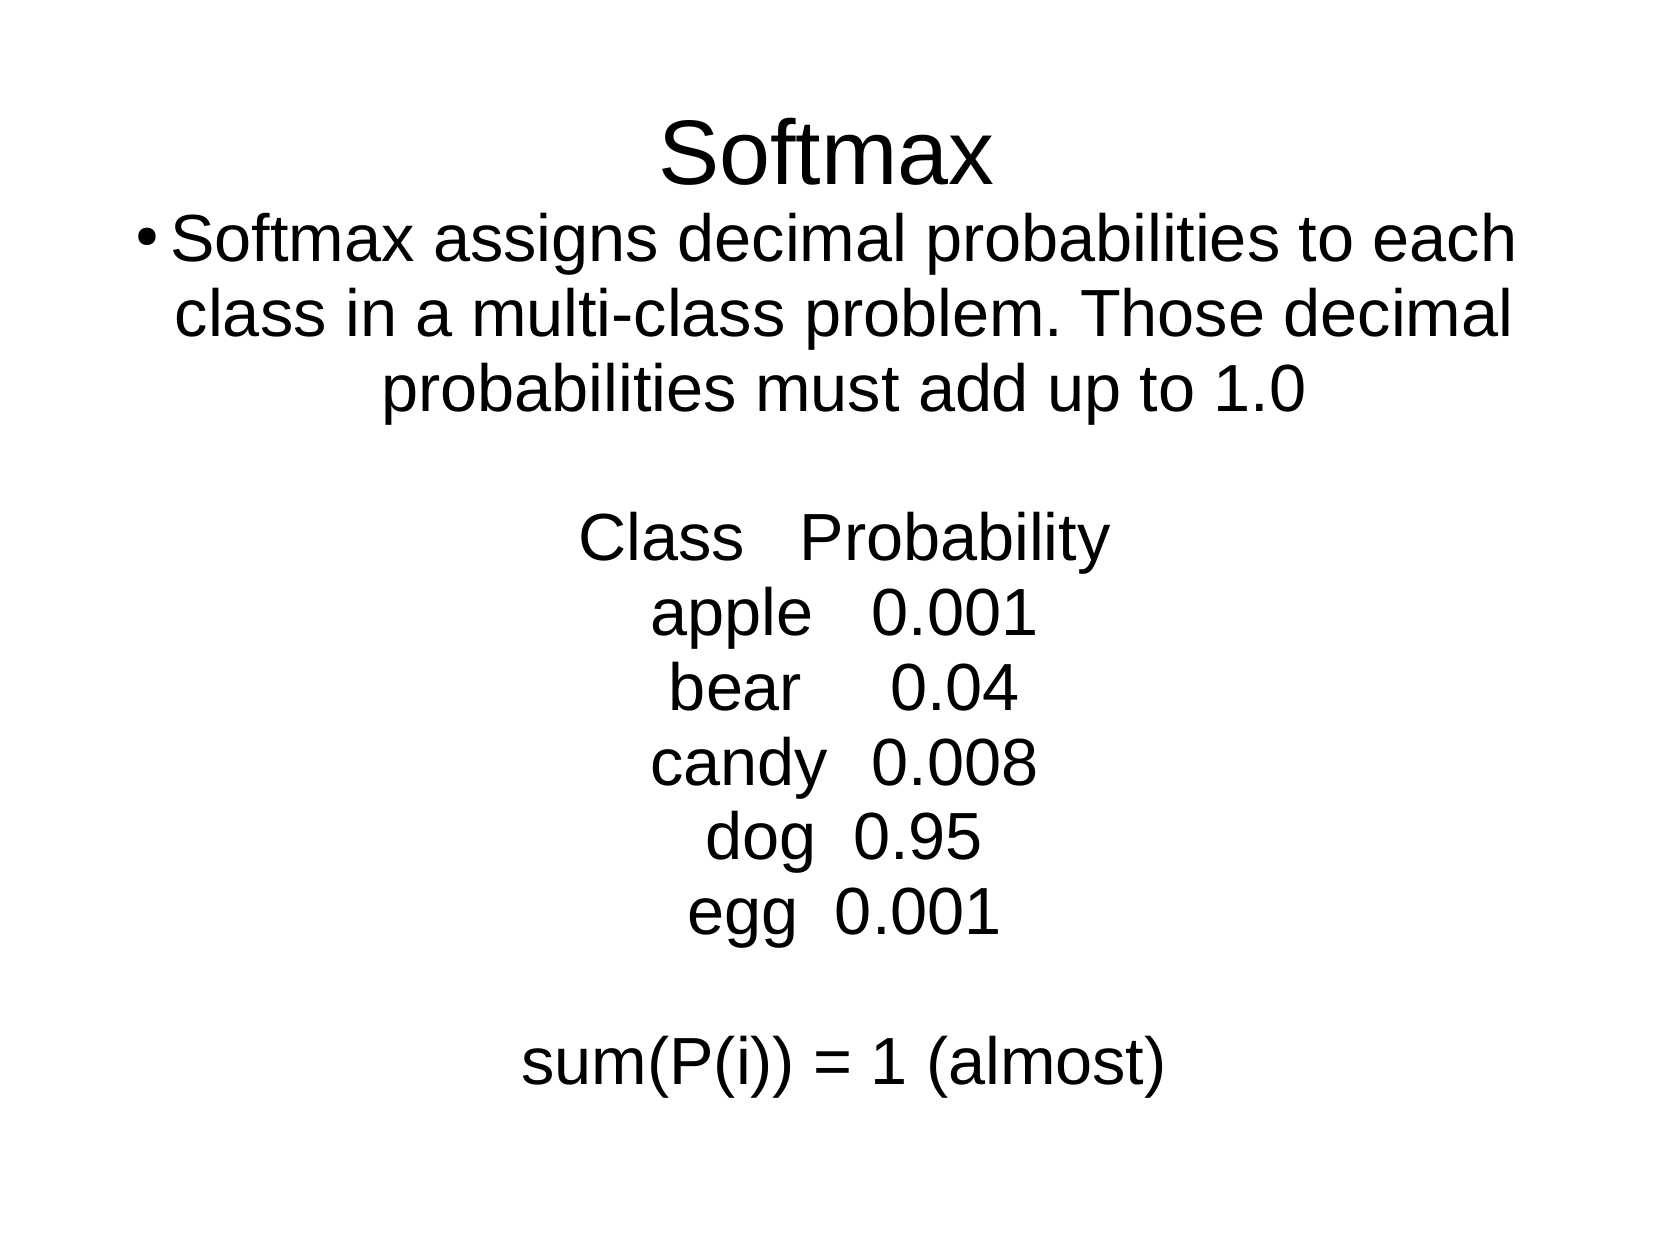

# Softmax
Softmax assigns decimal probabilities to each class in a multi-class problem. Those decimal probabilities must add up to 1.0
Class 	Probability
apple 	0.001
bear 	0.04
candy 	0.008
dog 	0.95
egg 	0.001
sum(P(i)) = 1 (almost)